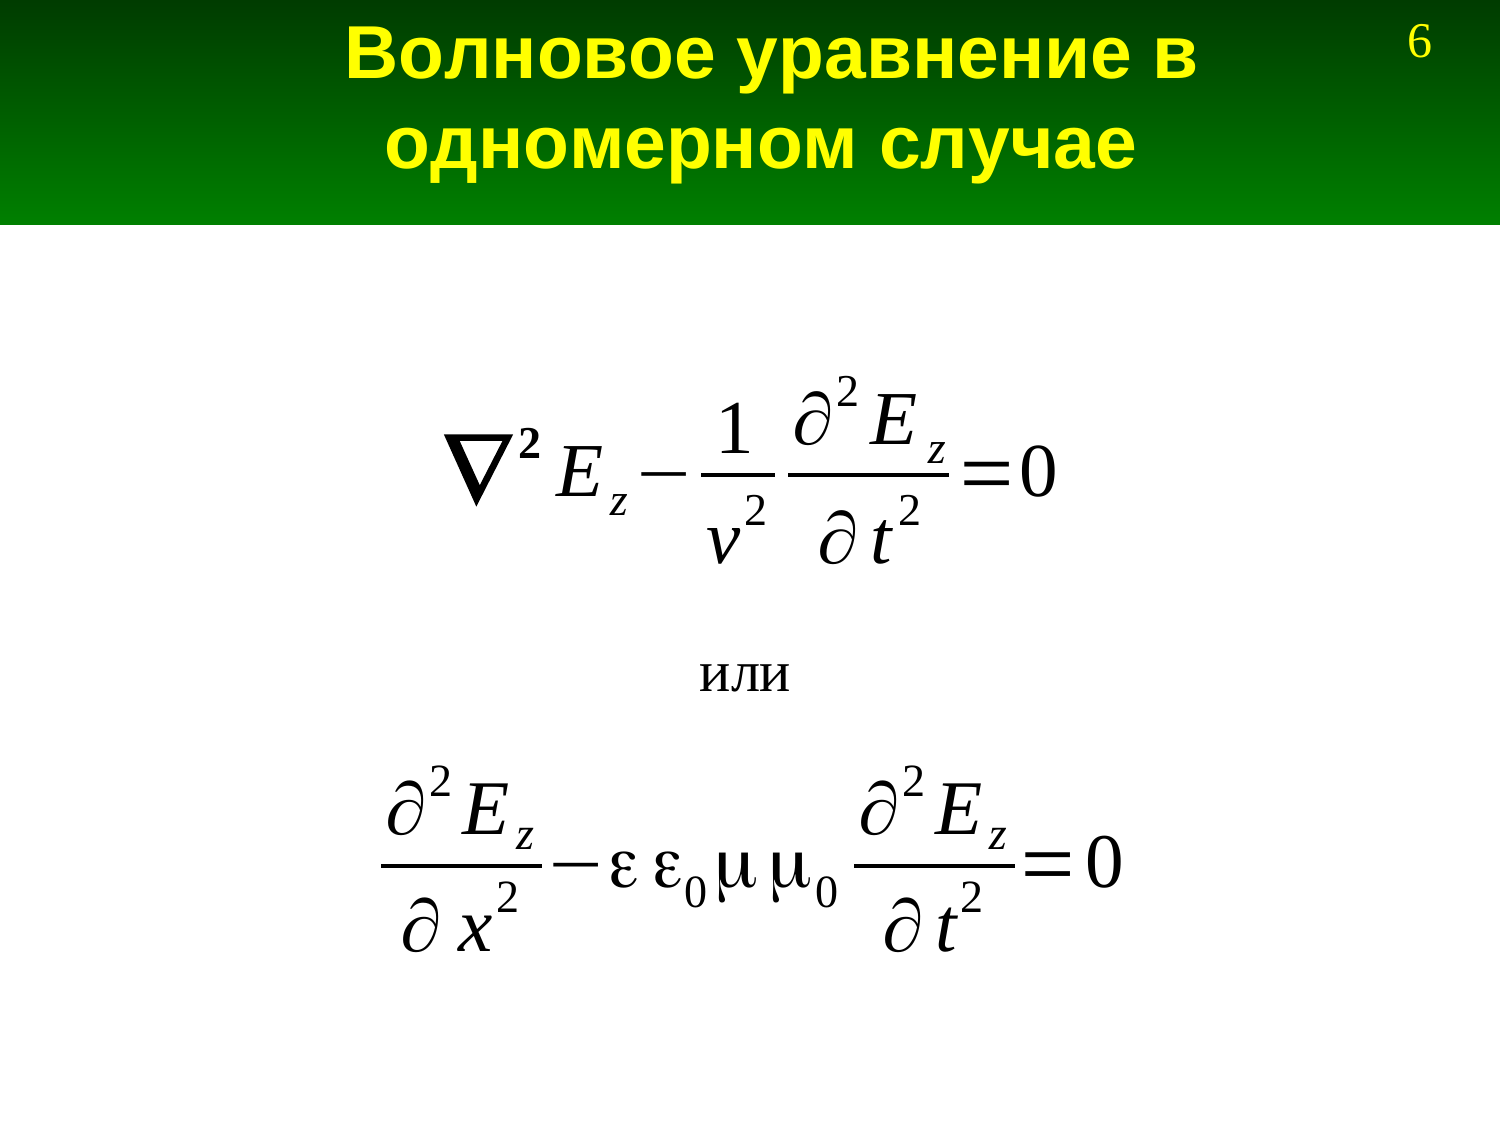

# Волновое уравнение в одномерном случае
или